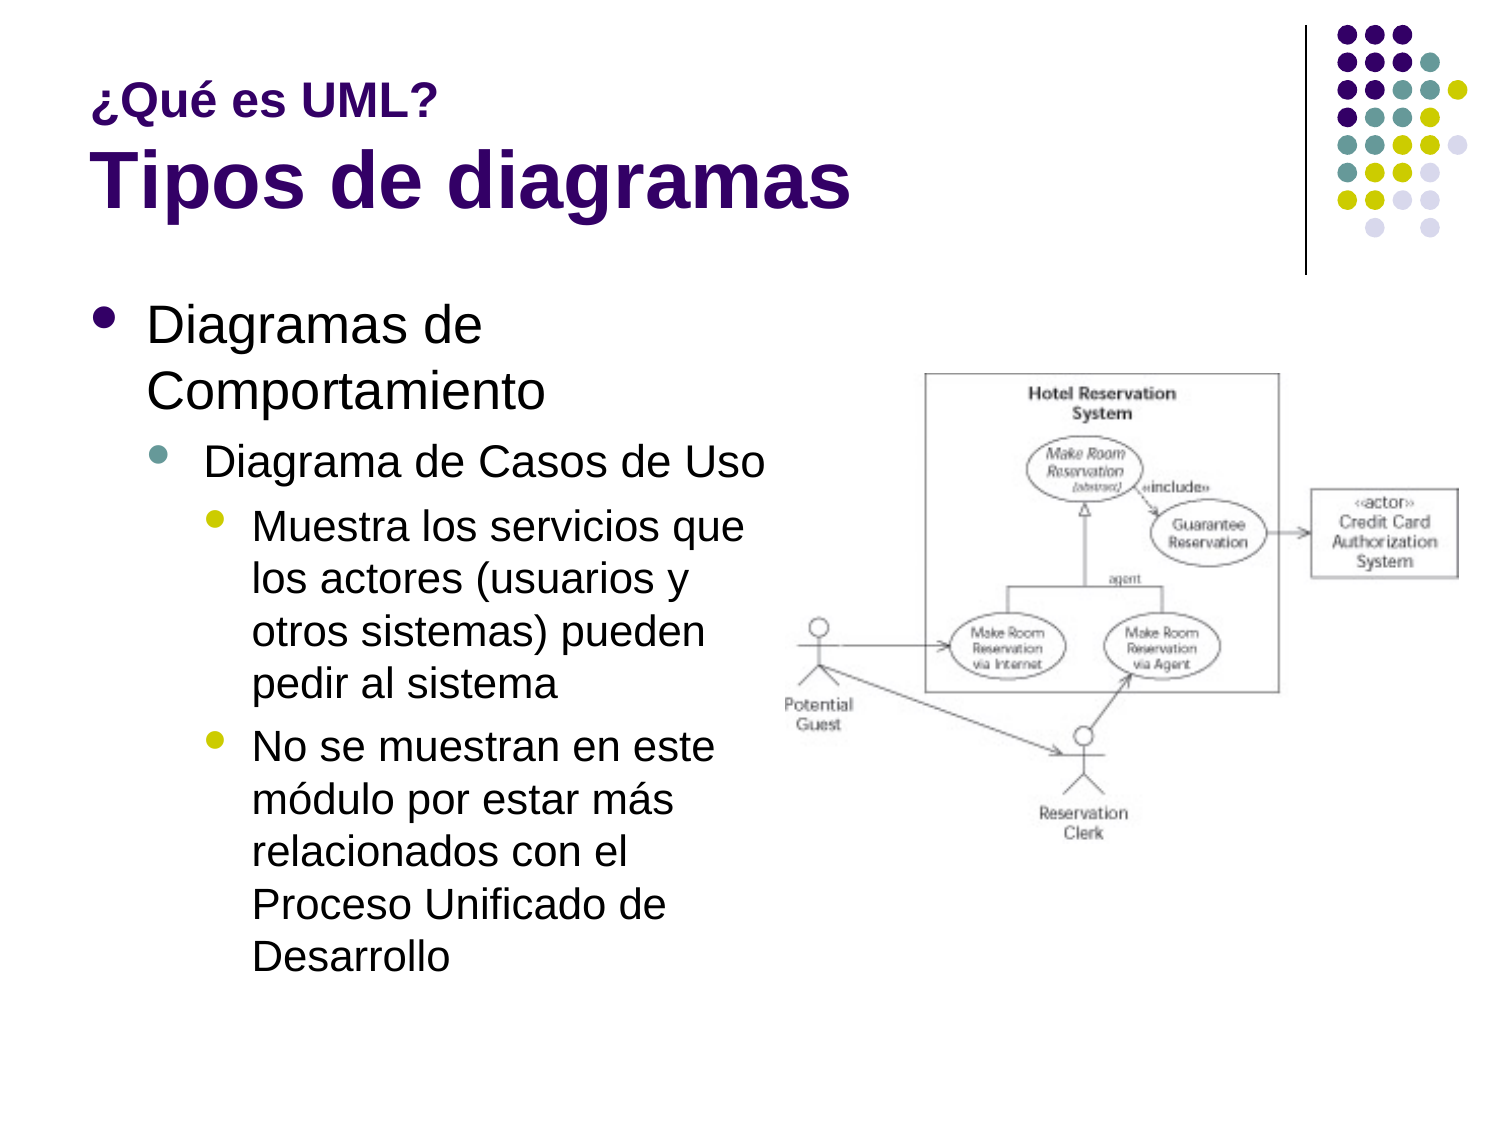

# ¿Qué es UML? Tipos de diagramas
Diagramas de Comportamiento
Diagrama de Casos de Uso
Muestra los servicios que los actores (usuarios y otros sistemas) pueden pedir al sistema
No se muestran en este módulo por estar más relacionados con el Proceso Unificado de Desarrollo